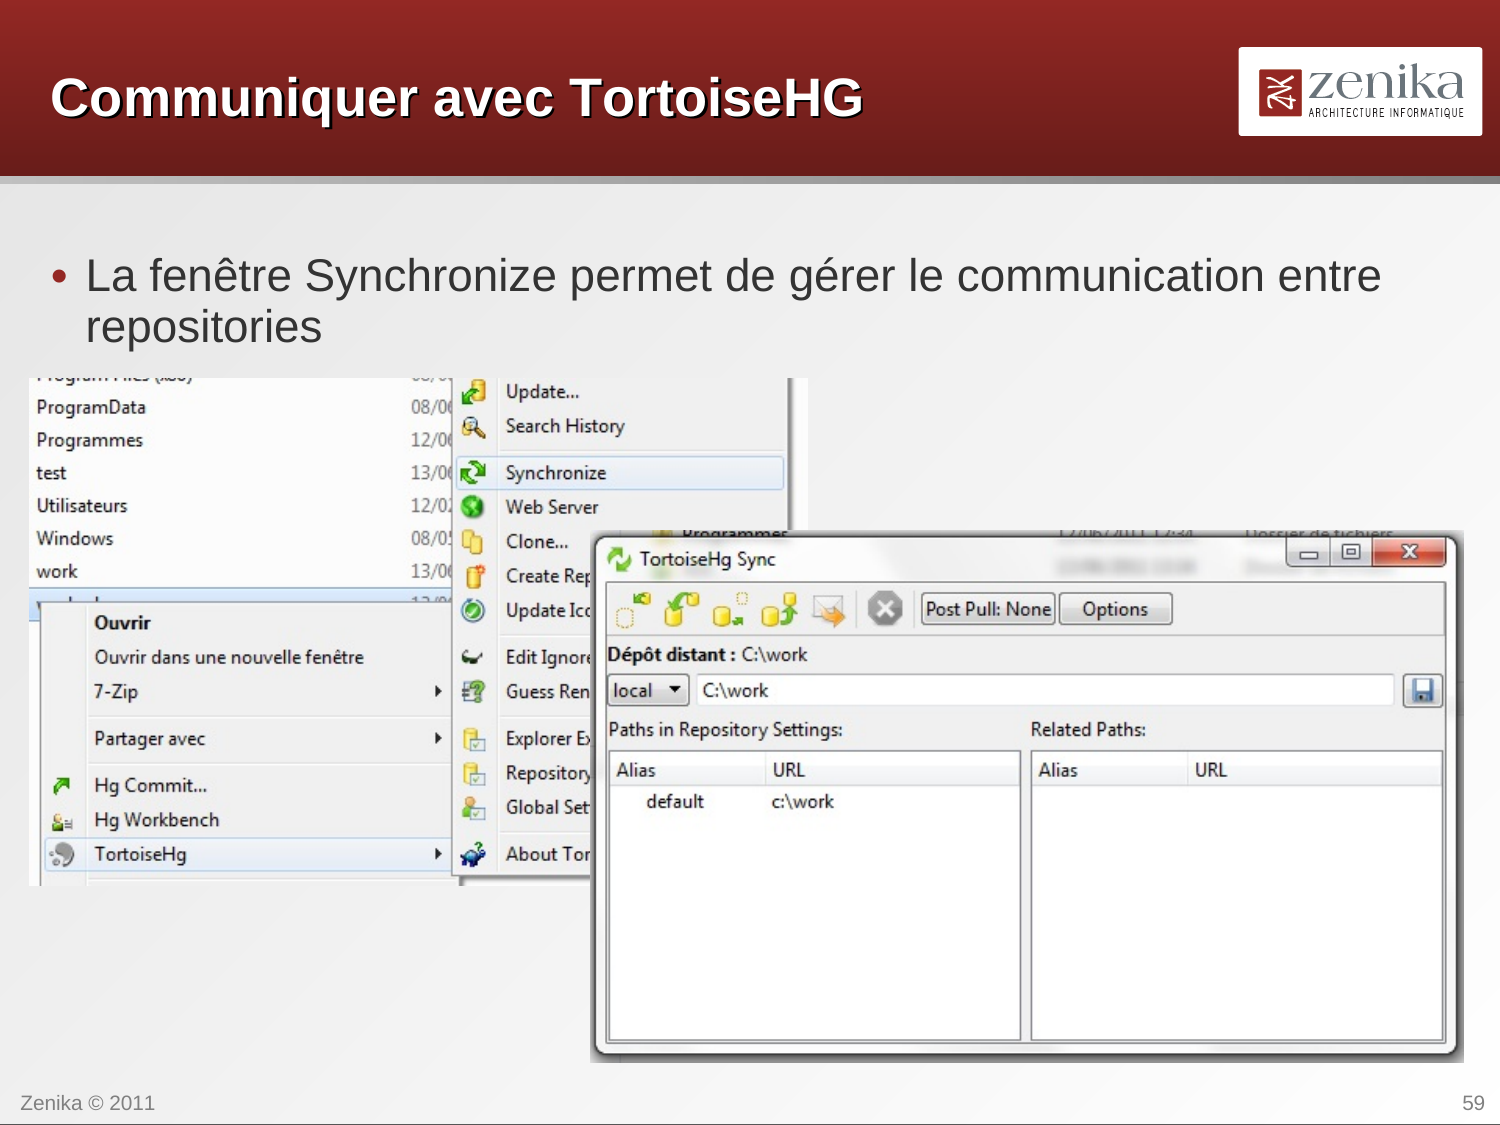

# Communiquer avec TortoiseHG
La fenêtre Synchronize permet de gérer le communication entre repositories